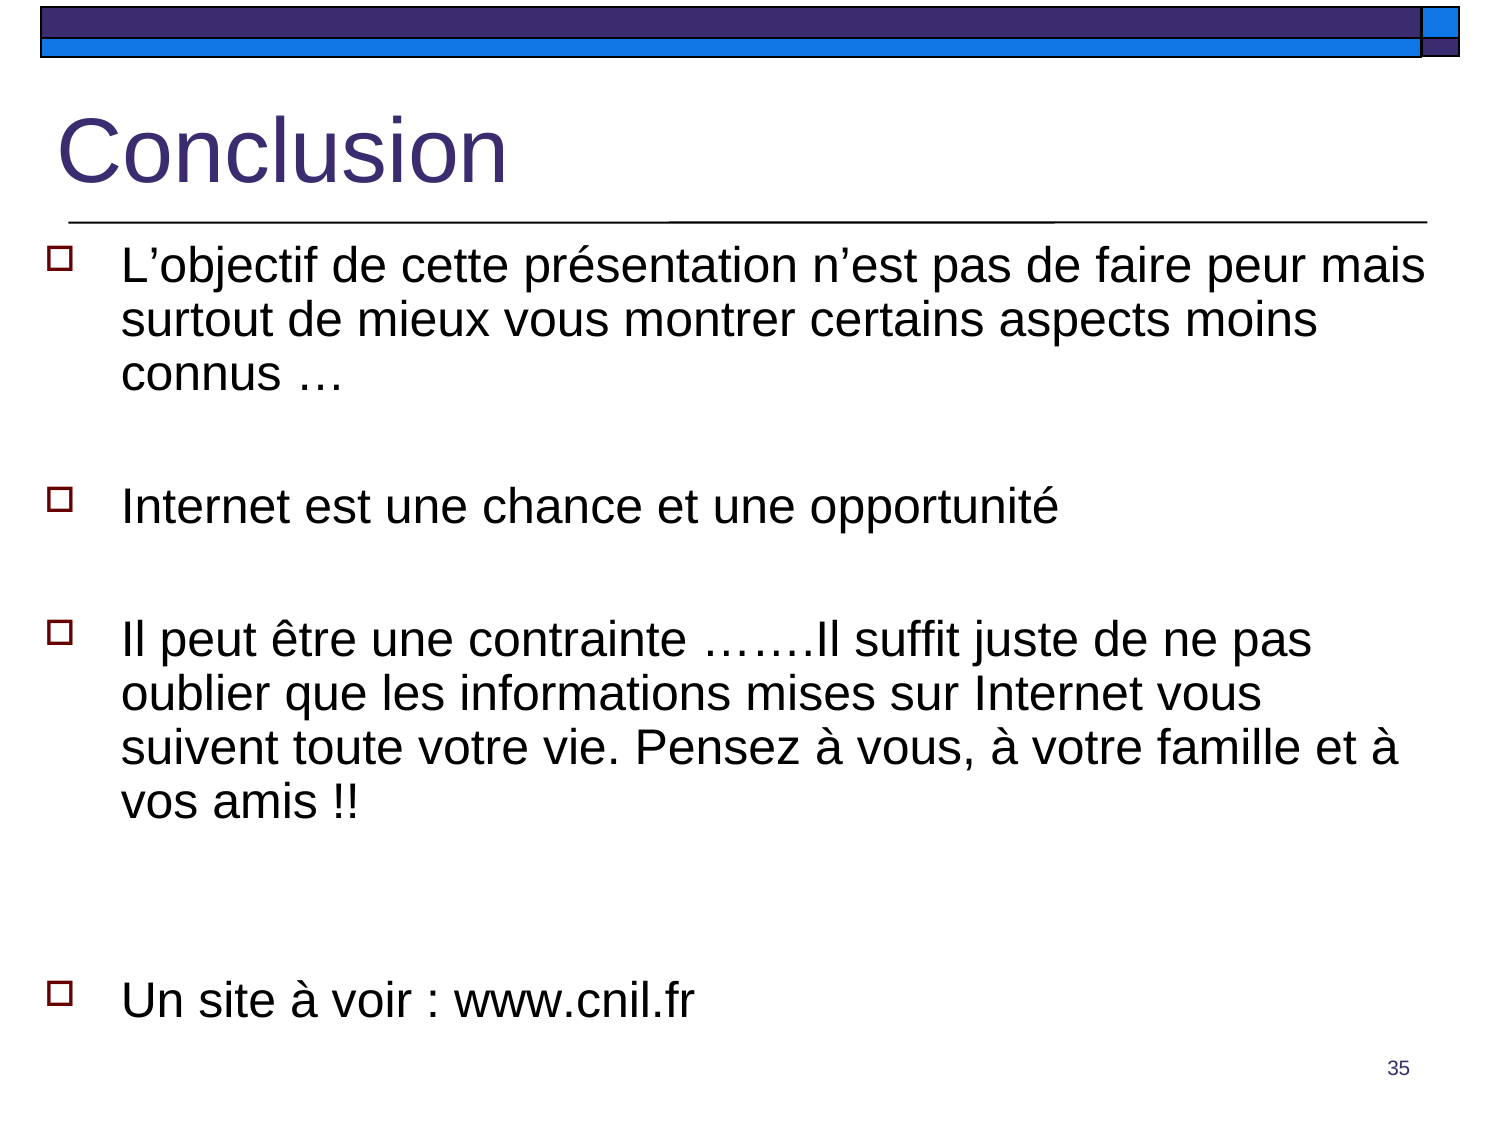

Conclusion
L’objectif de cette présentation n’est pas de faire peur mais surtout de mieux vous montrer certains aspects moins connus …
Internet est une chance et une opportunité
Il peut être une contrainte …….Il suffit juste de ne pas oublier que les informations mises sur Internet vous suivent toute votre vie. Pensez à vous, à votre famille et à vos amis !!
Un site à voir : www.cnil.fr